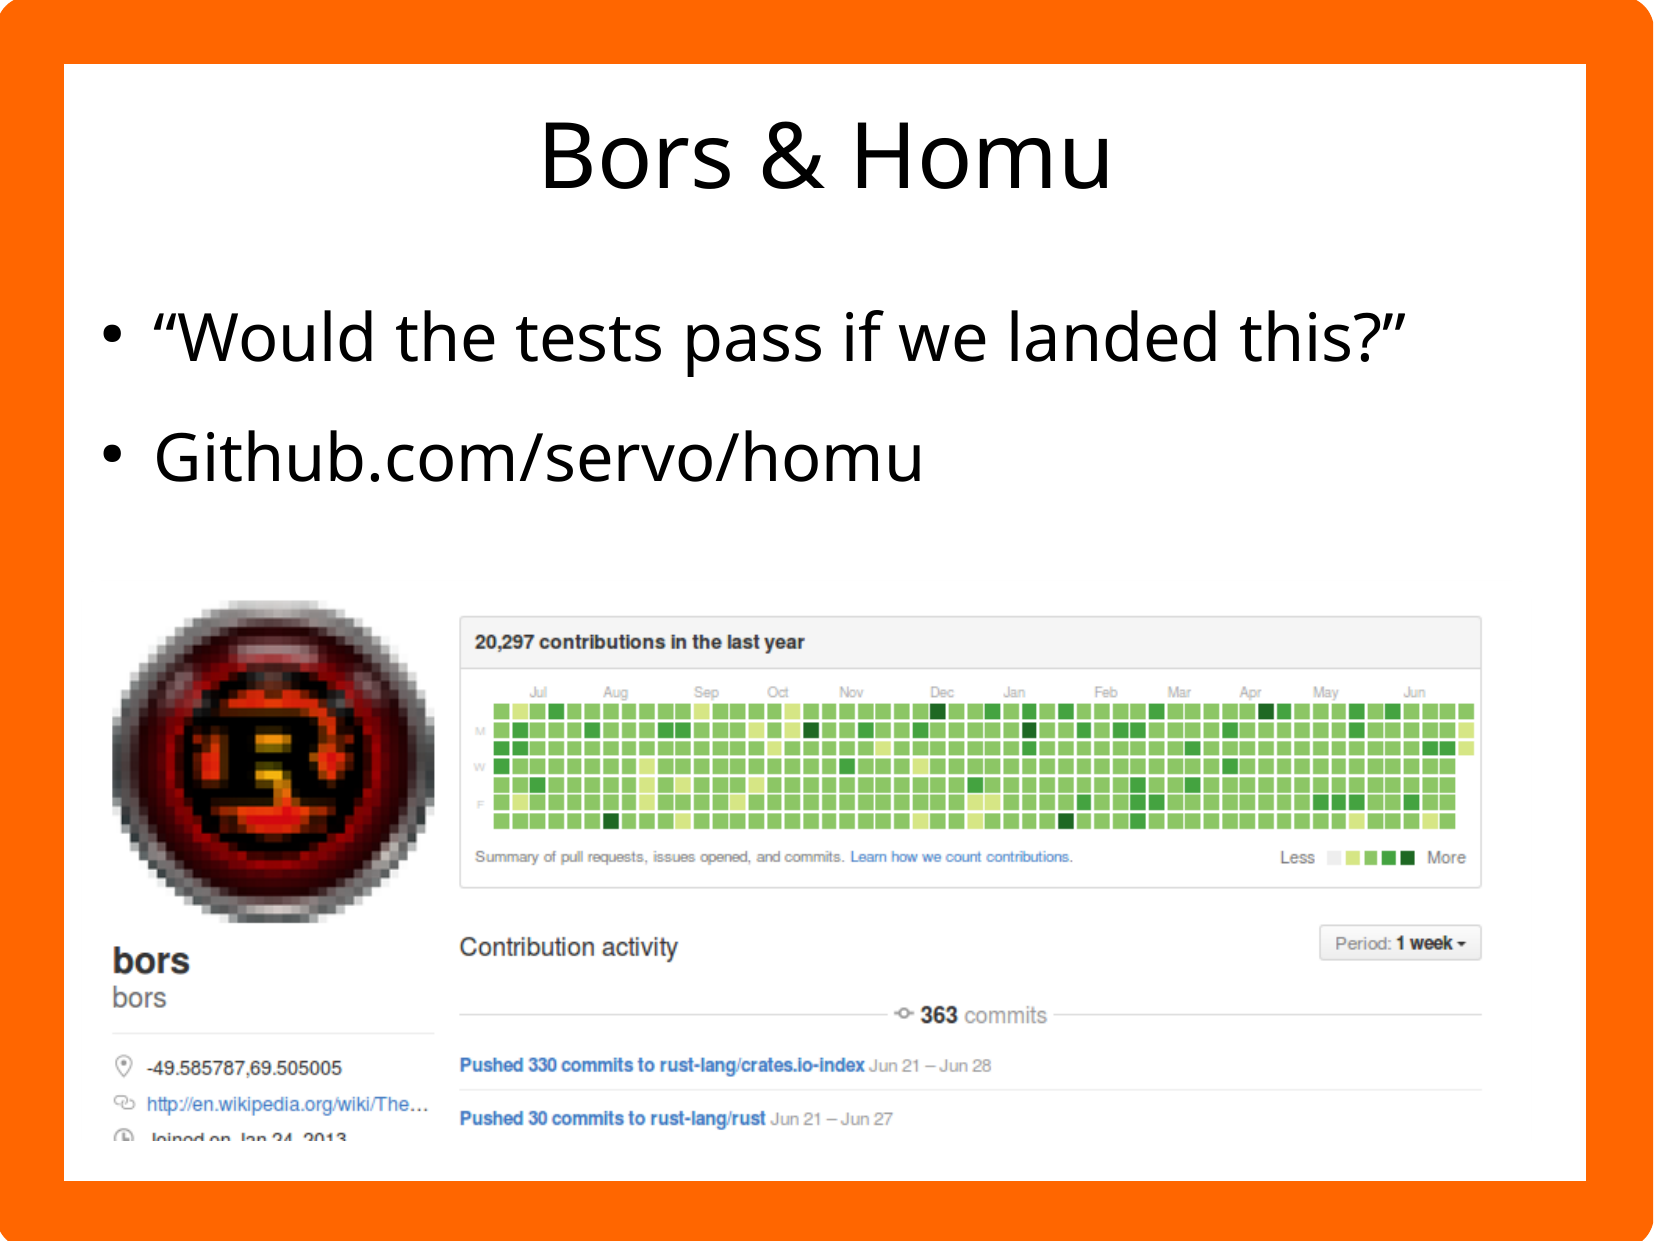

# Bors & Homu
“Would the tests pass if we landed this?”
Github.com/servo/homu